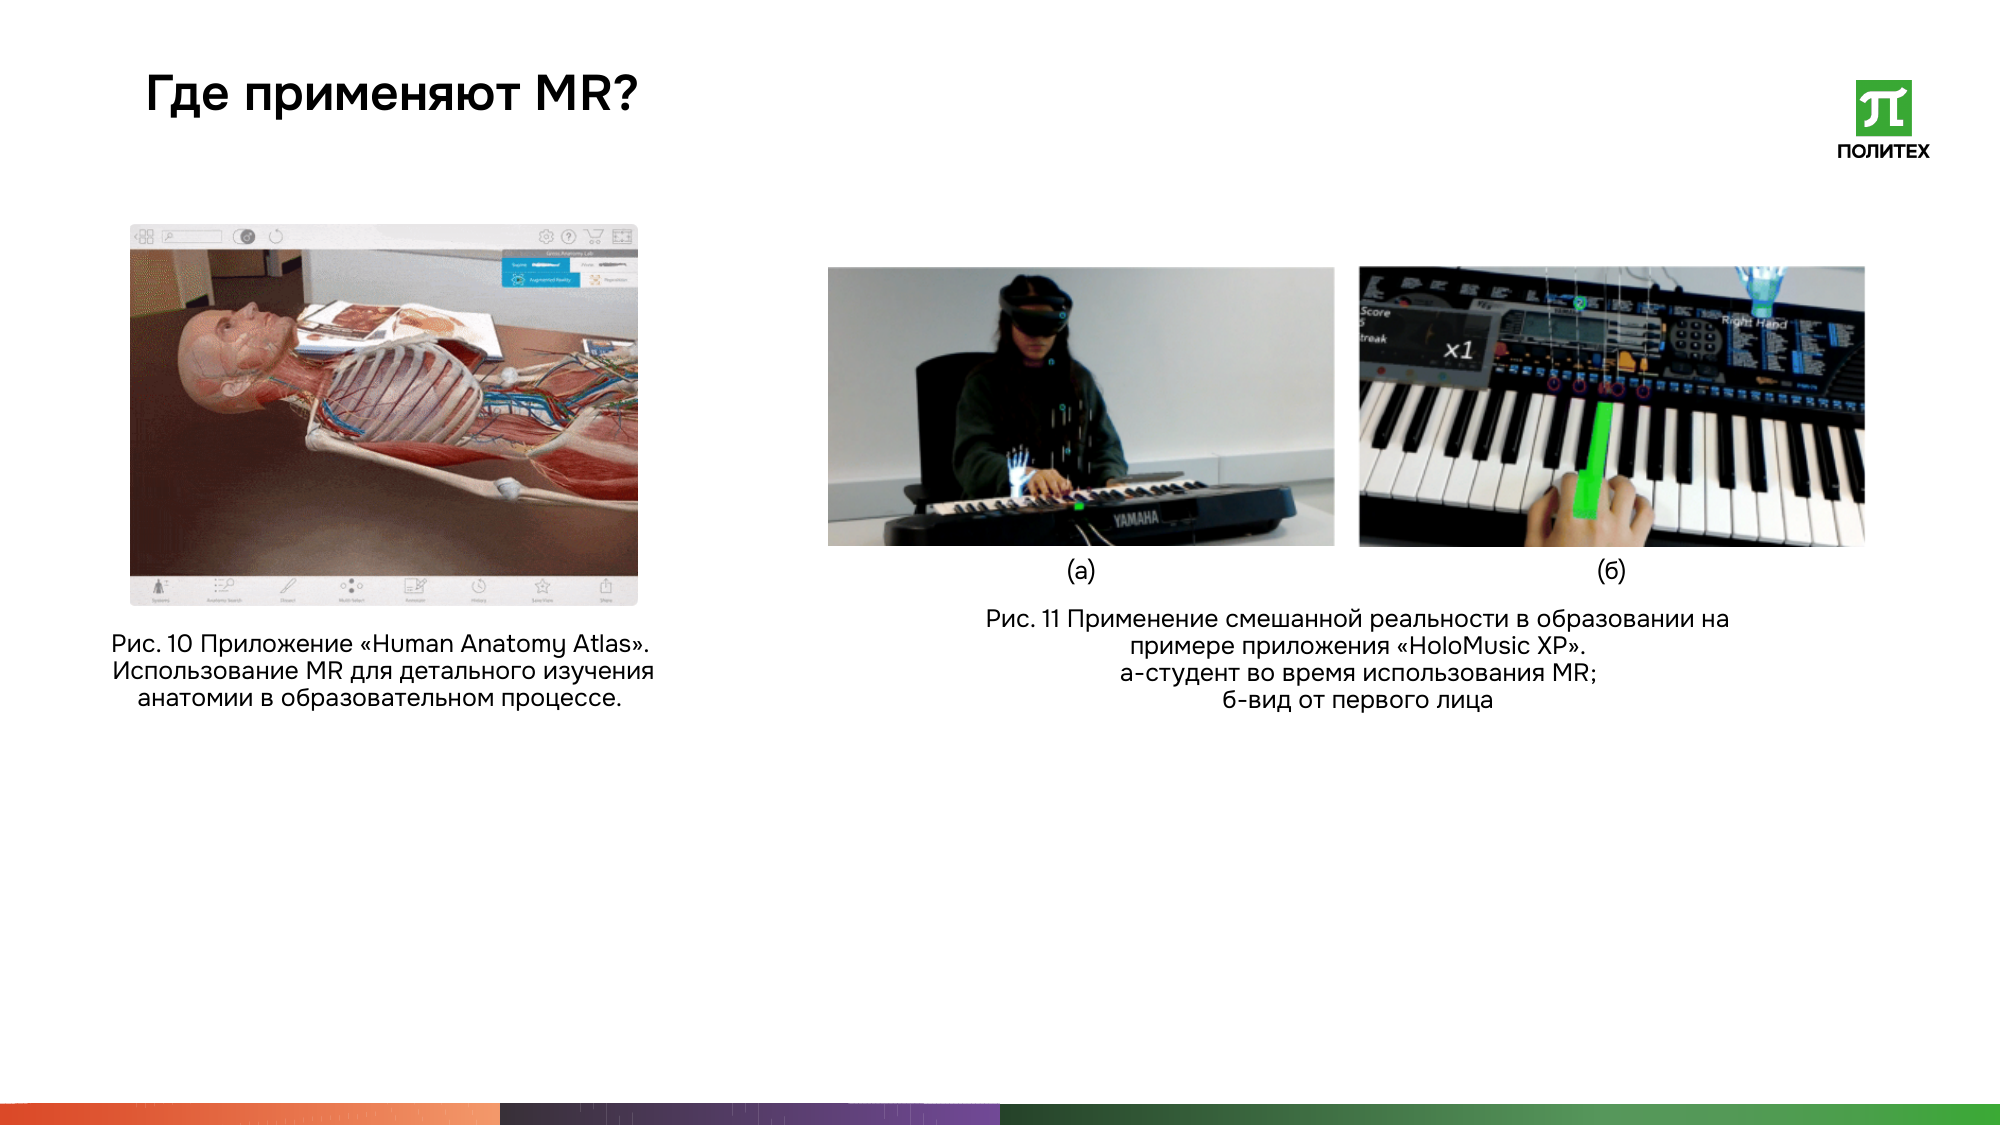

# Где применяют MR?
(а)
(б)
Рис. 11 Применение смешанной реальности в образовании на примере приложения «HoloMusic XP».
а-студент во время использования MR;
б-вид от первого лица
Рис. 10 Приложение «Human Anatomy Atlas».
Использование MR для детального изучения анатомии в образовательном процессе.